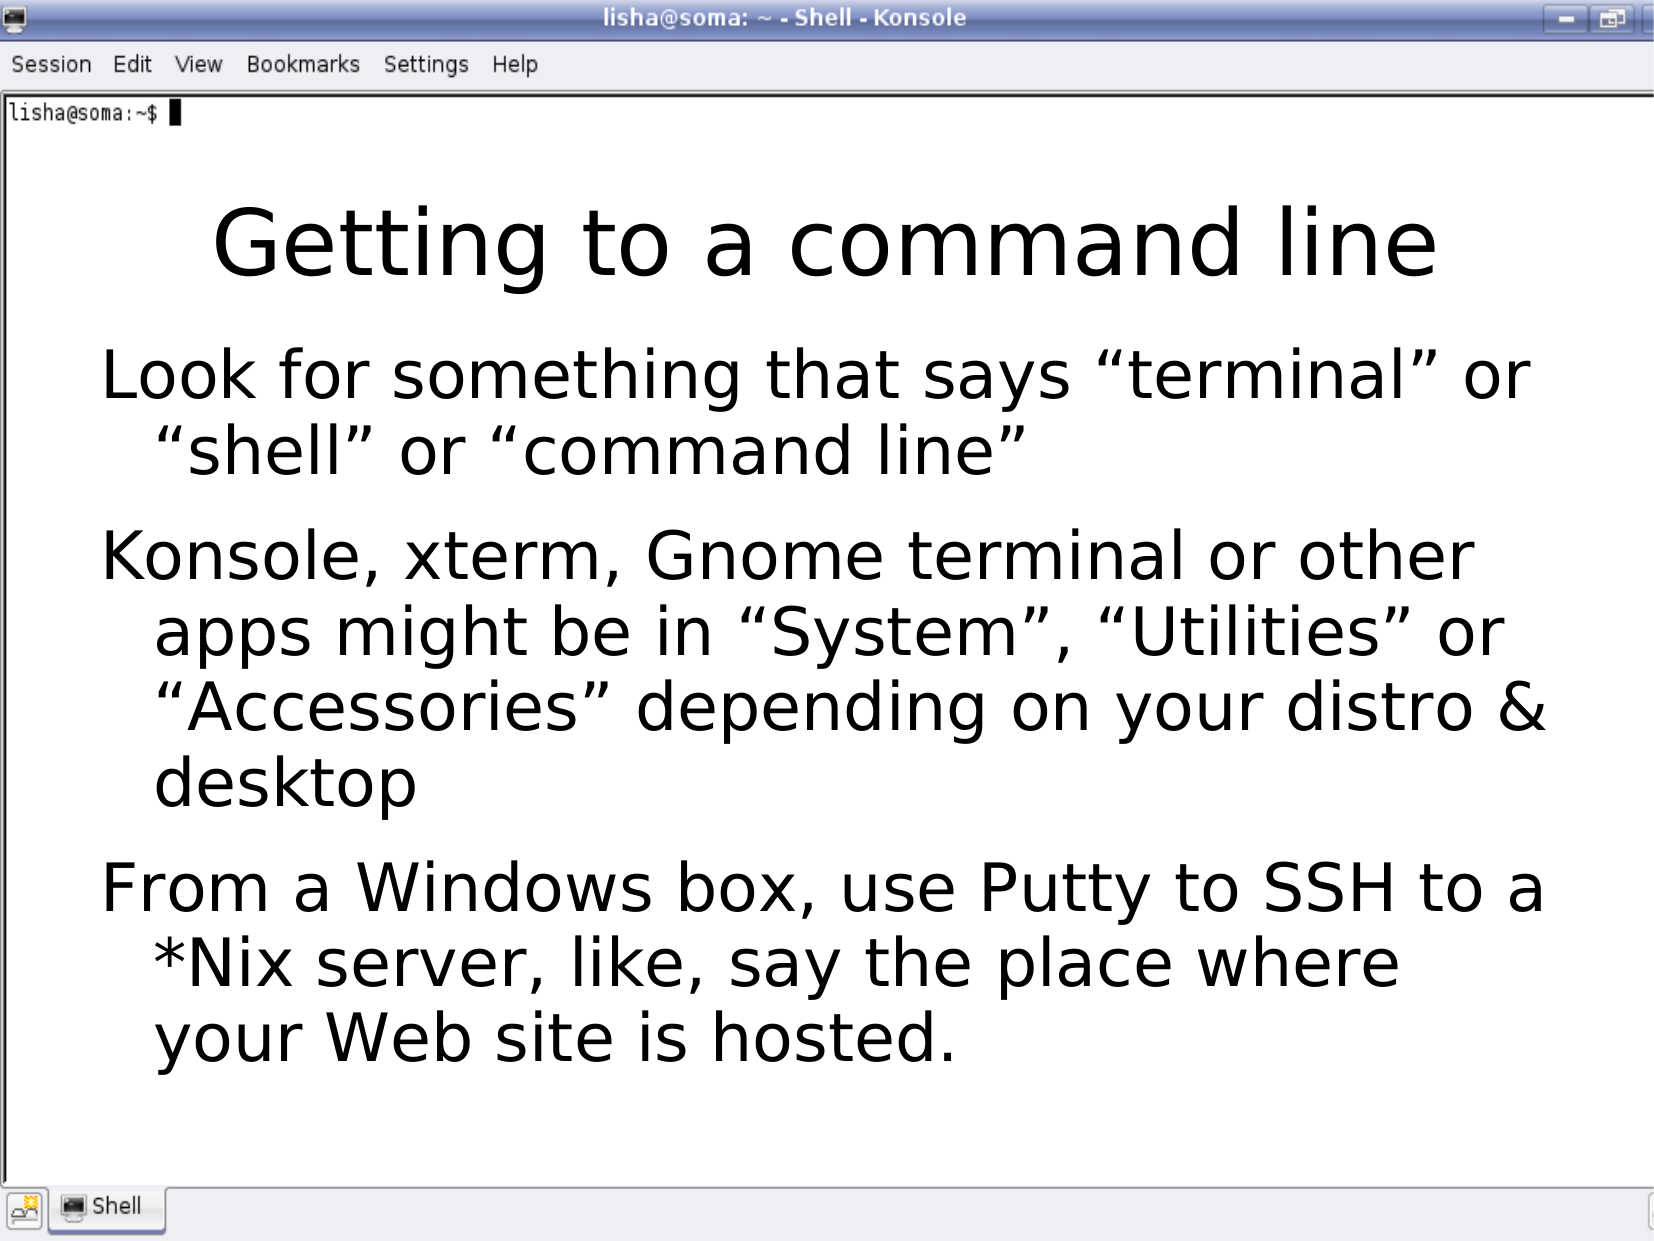

# Getting to a command line
Look for something that says “terminal” or “shell” or “command line”
Konsole, xterm, Gnome terminal or other apps might be in “System”, “Utilities” or “Accessories” depending on your distro & desktop
From a Windows box, use Putty to SSH to a *Nix server, like, say the place where your Web site is hosted.